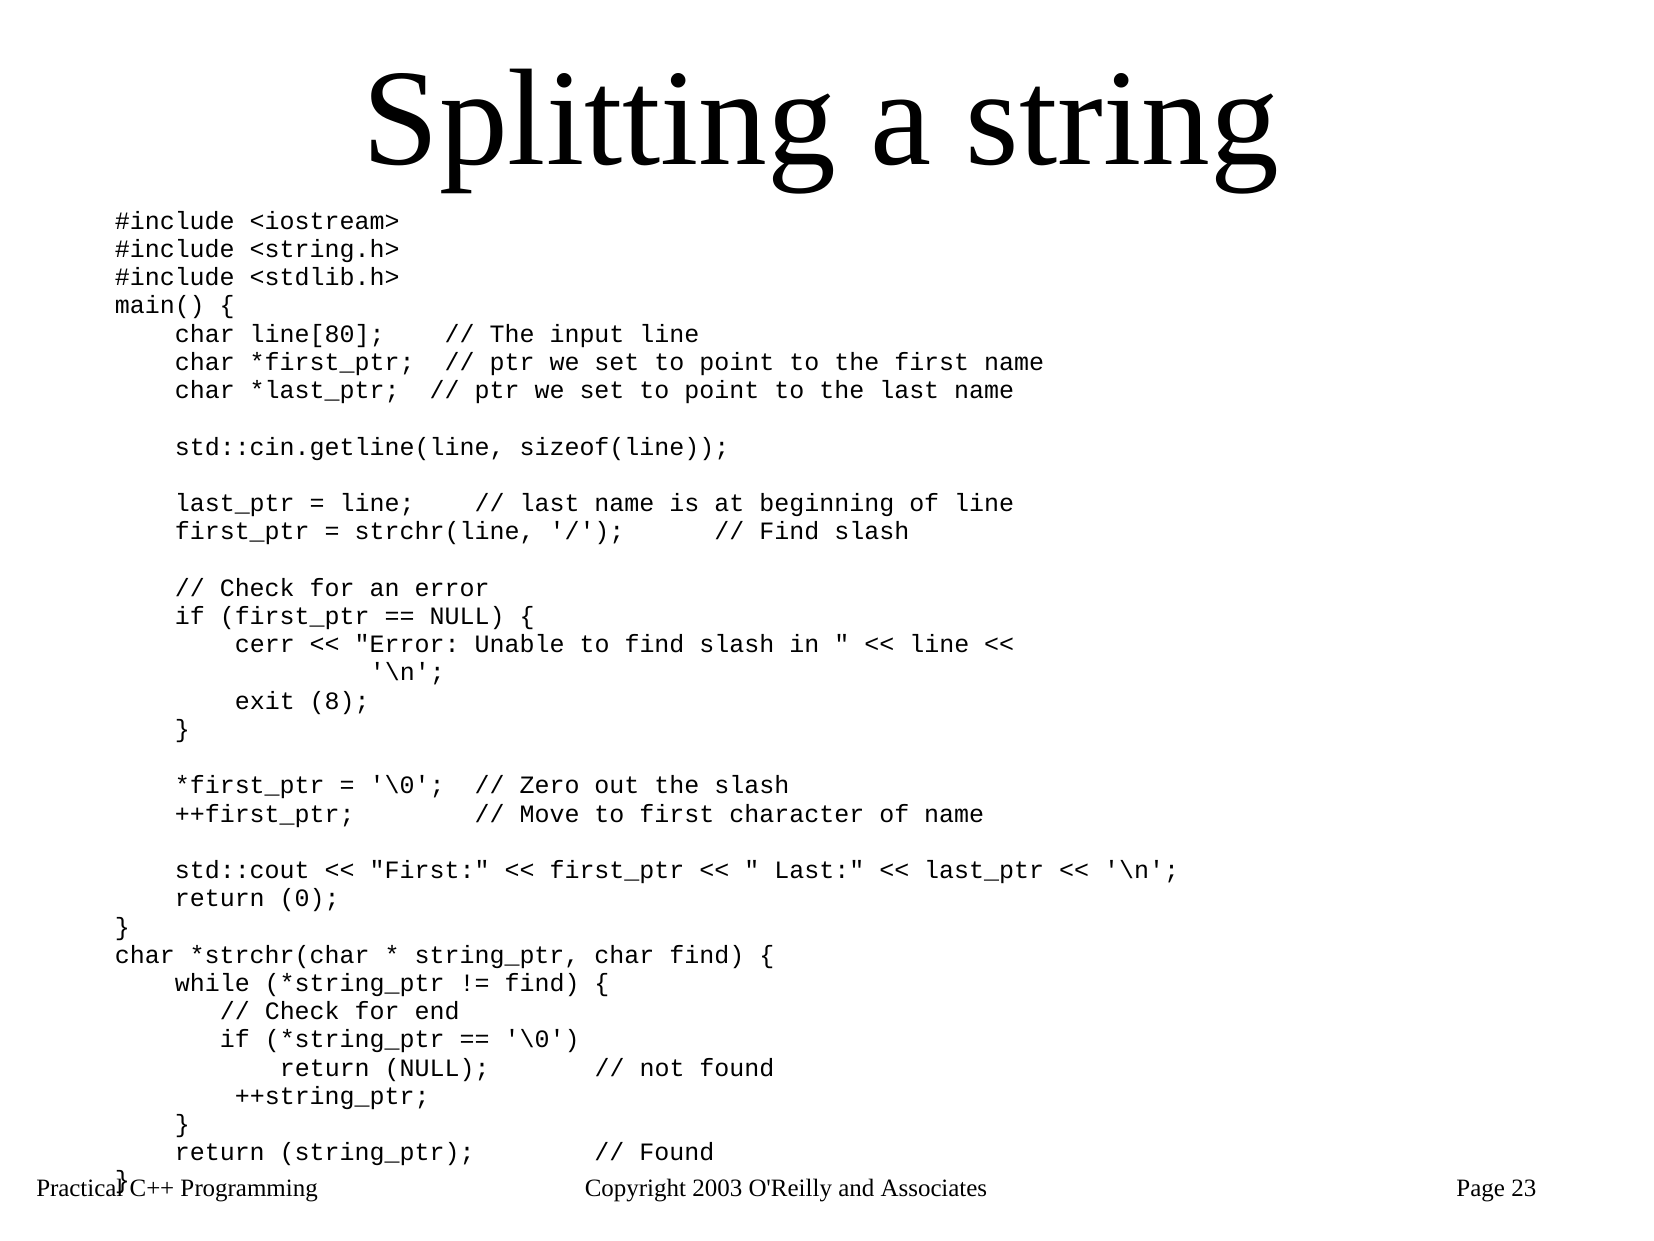

# Splitting a string
#include <iostream>
#include <string.h>
#include <stdlib.h>
main() {
    char line[80];    // The input line
    char *first_ptr;  // ptr we set to point to the first name
    char *last_ptr;  // ptr we set to point to the last name
    std::cin.getline(line, sizeof(line));
    last_ptr = line;    // last name is at beginning of line
    first_ptr = strchr(line, '/');      // Find slash
    // Check for an error
    if (first_ptr == NULL) {
        cerr << "Error: Unable to find slash in " << line <<
                 '\n';
        exit (8);
    }
    *first_ptr = '\0';  // Zero out the slash
    ++first_ptr;        // Move to first character of name
    std::cout << "First:" << first_ptr << " Last:" << last_ptr << '\n';
    return (0);
}
char *strchr(char * string_ptr, char find) {
    while (*string_ptr != find) {
       // Check for end
       if (*string_ptr == '\0')
           return (NULL);       // not found
        ++string_ptr;
    }
    return (string_ptr);        // Found
}